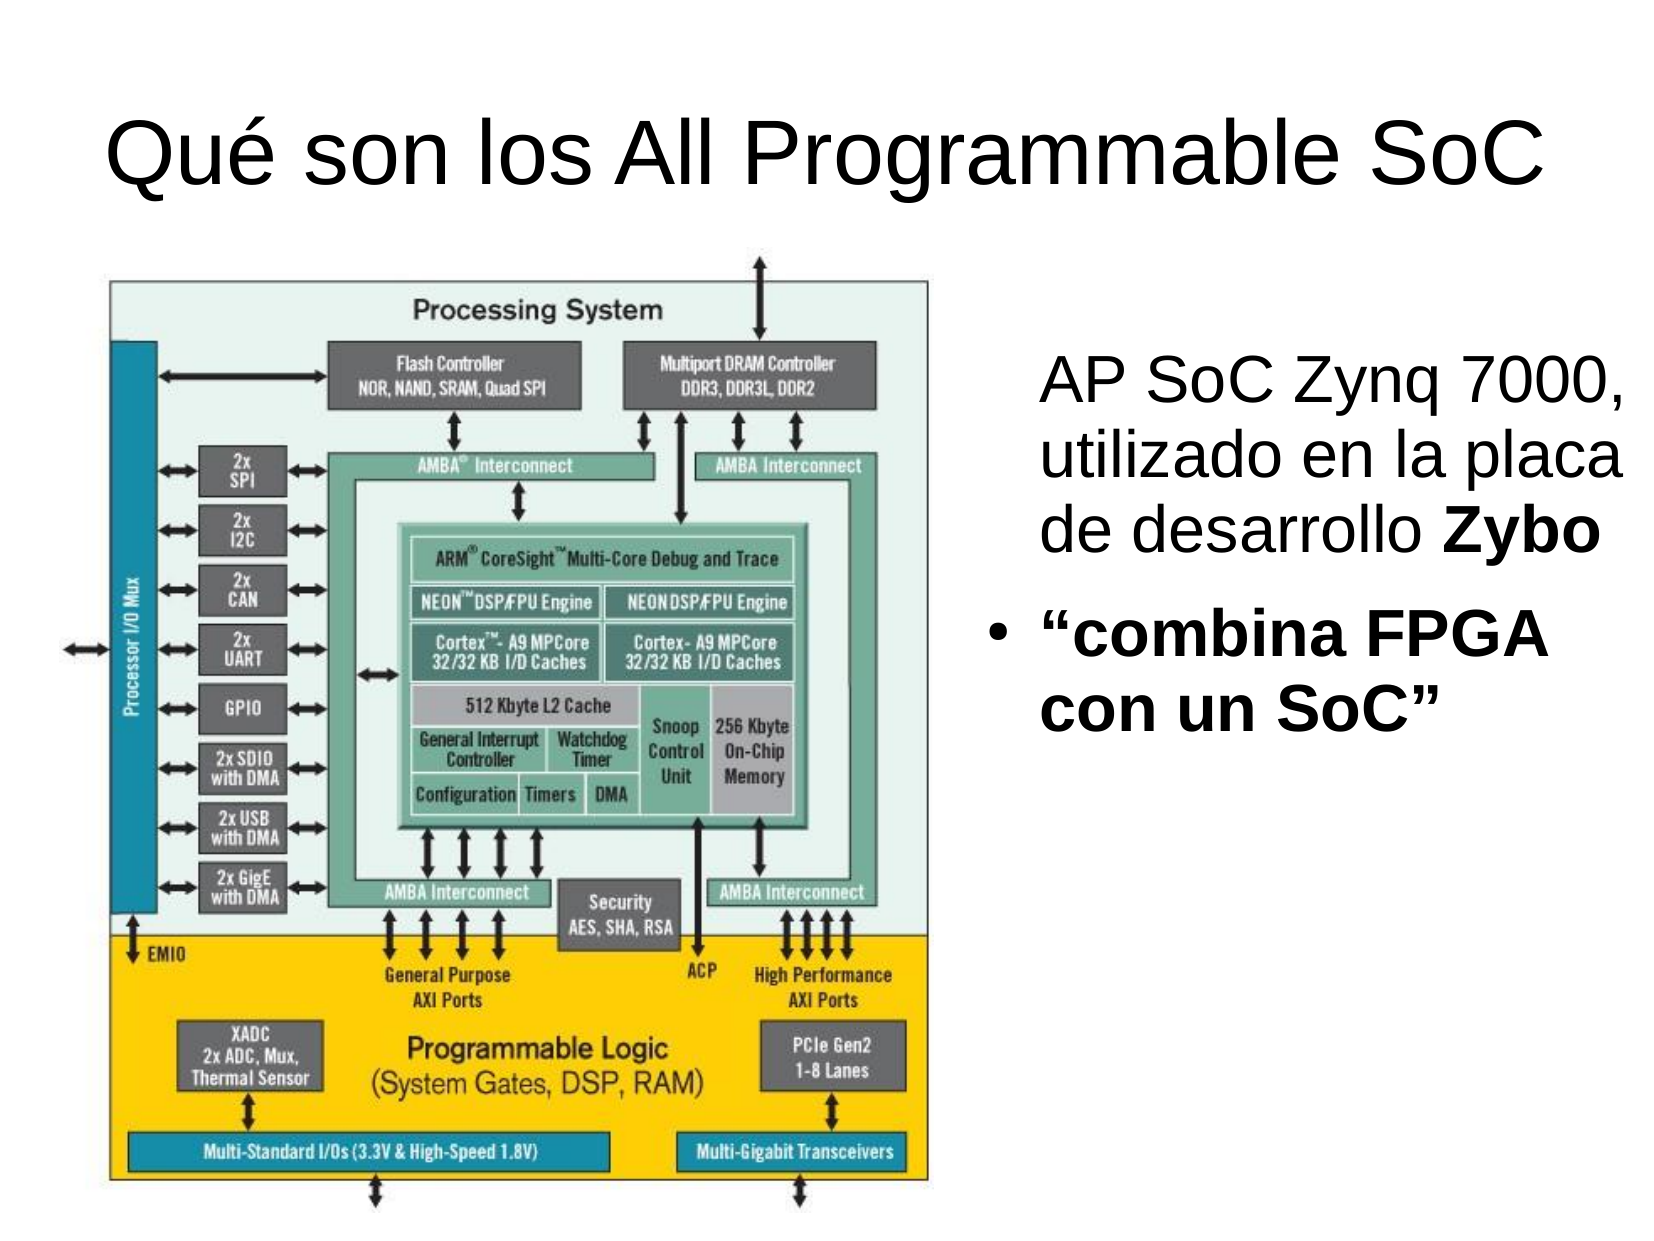

# Qué son los All Programmable SoC
AP SoC Zynq 7000, utilizado en la placa de desarrollo Zybo
“combina FPGA con un SoC”